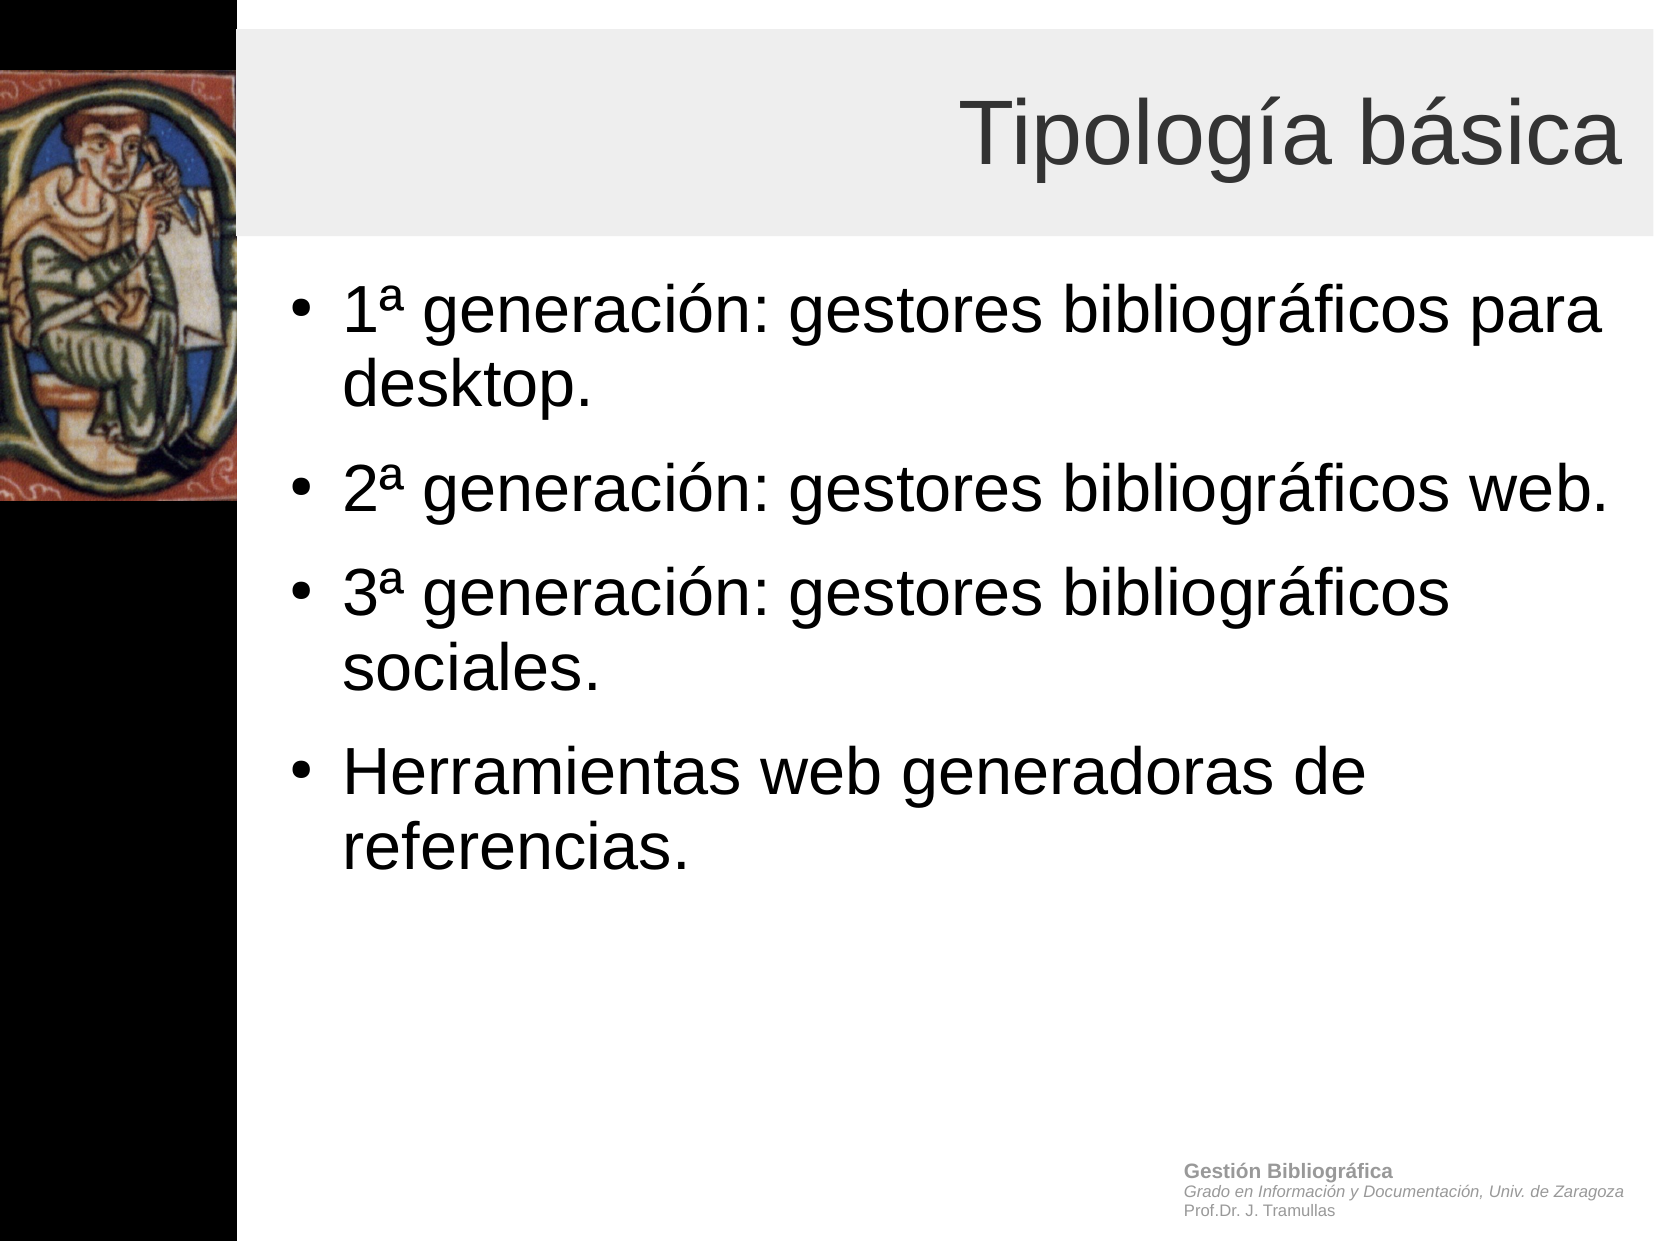

# Tipología básica
1ª generación: gestores bibliográficos para desktop.
2ª generación: gestores bibliográficos web.
3ª generación: gestores bibliográficos sociales.
Herramientas web generadoras de referencias.